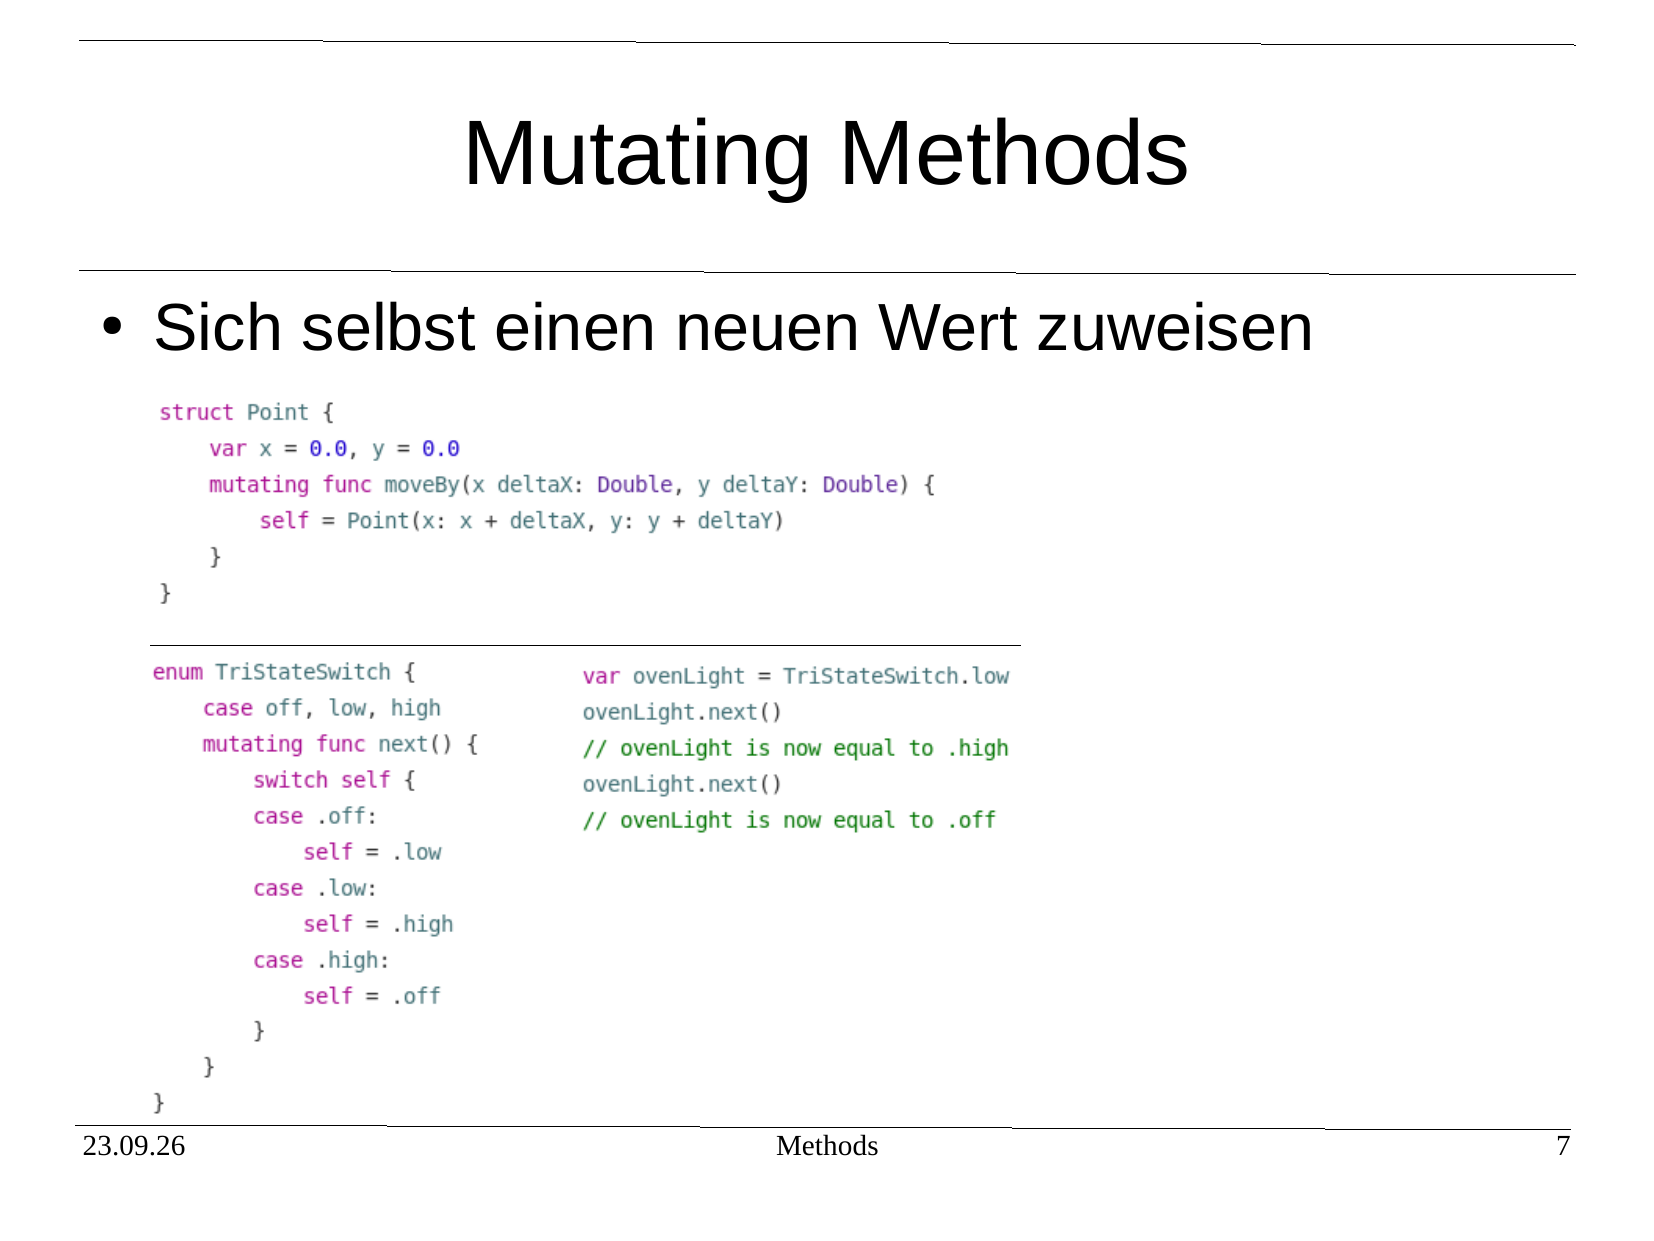

# Mutating Methods
Sich selbst einen neuen Wert zuweisen
Methods
7